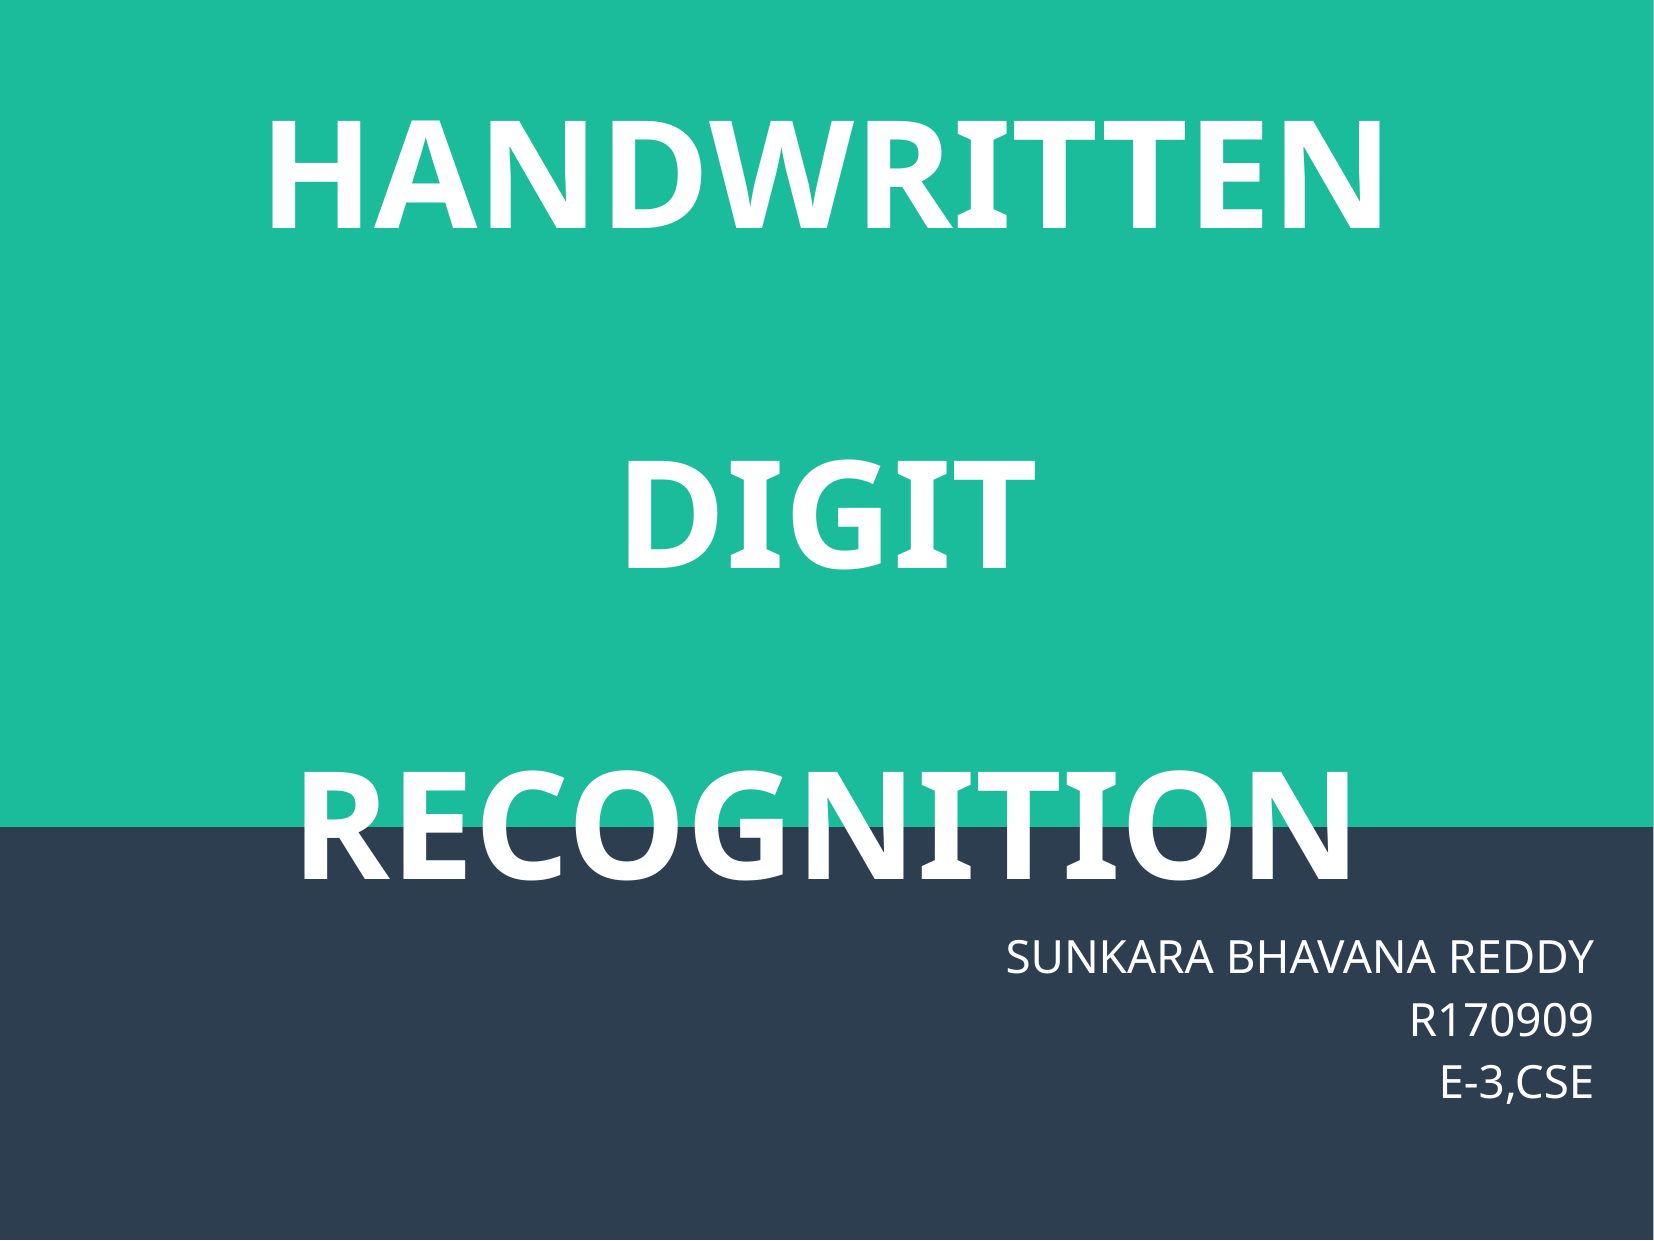

# HANDWRITTEN DIGIT RECOGNITION
SUNKARA BHAVANA REDDY
R170909
E-3,CSE